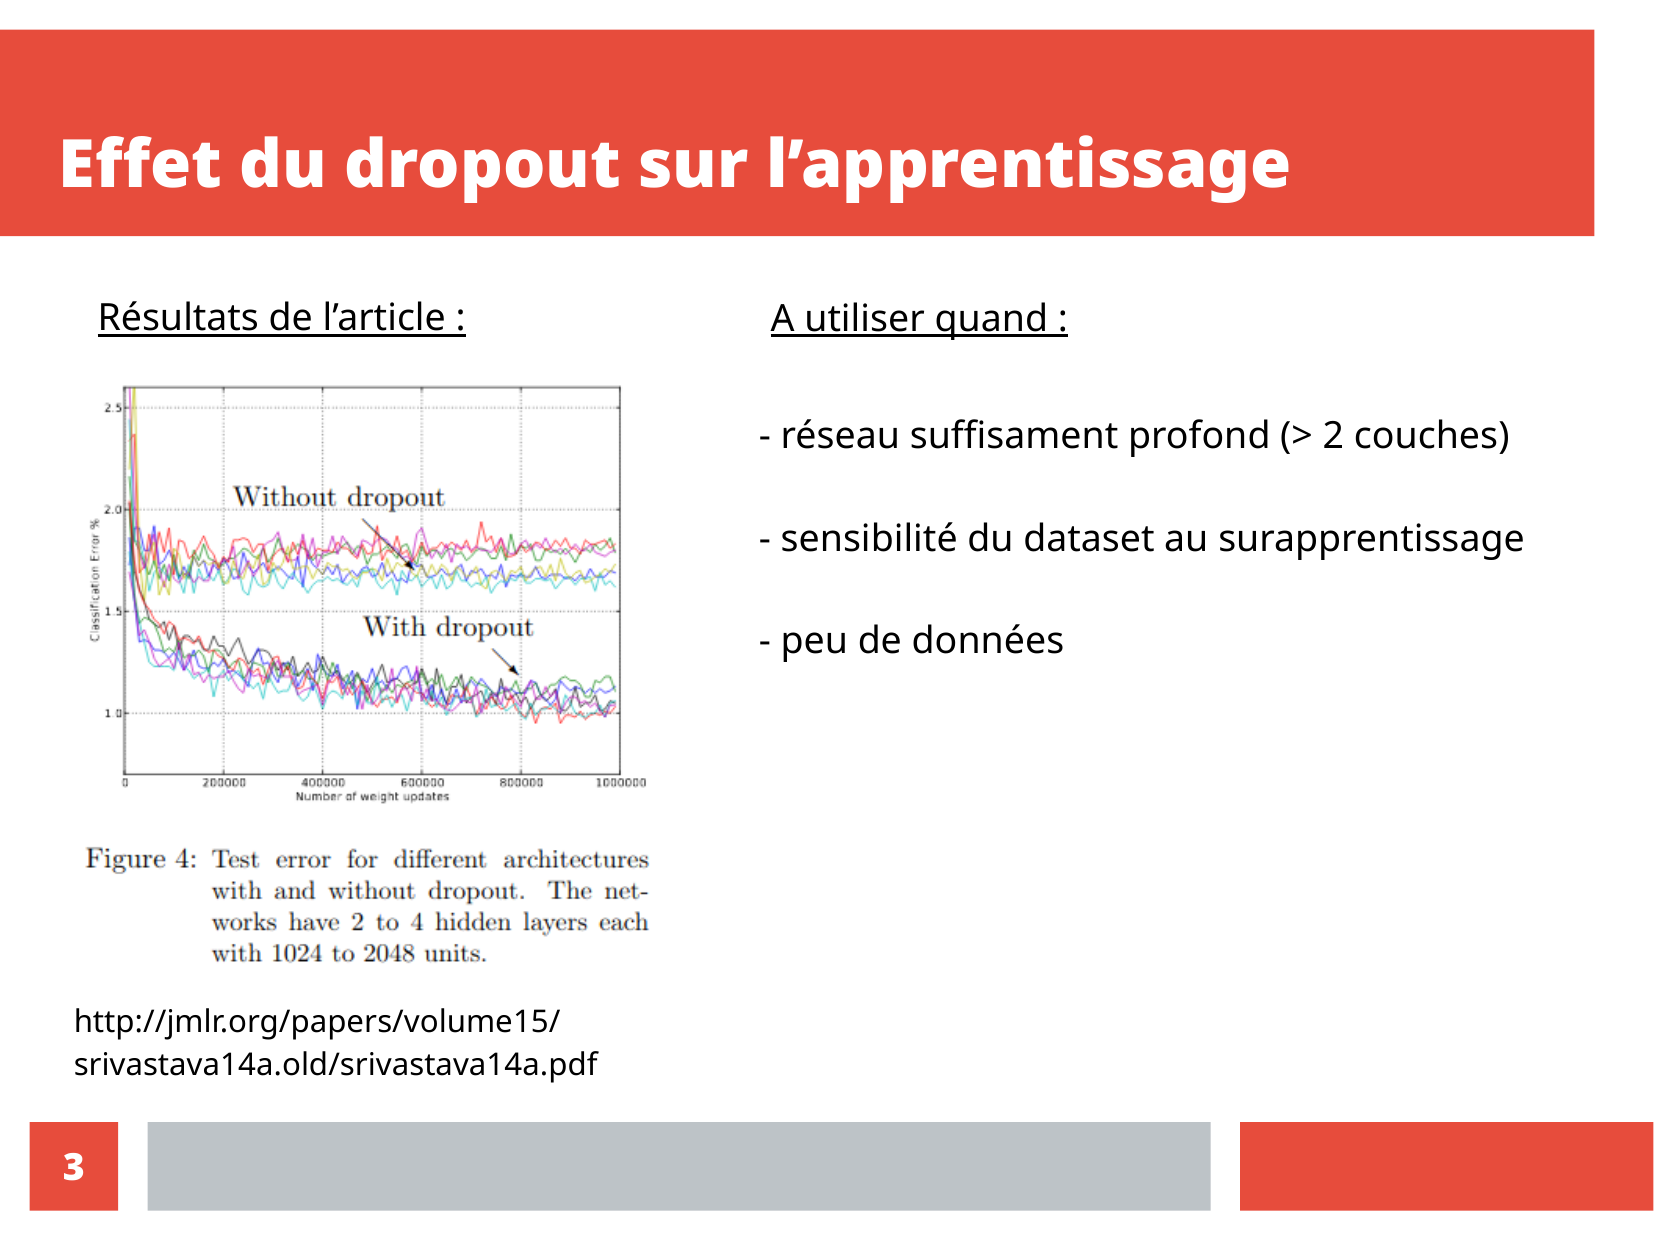

# Effet du dropout sur l’apprentissage
Résultats de l’article :
A utiliser quand :
- réseau suffisament profond (> 2 couches)
- sensibilité du dataset au surapprentissage
- peu de données
http://jmlr.org/papers/volume15/srivastava14a.old/srivastava14a.pdf
3